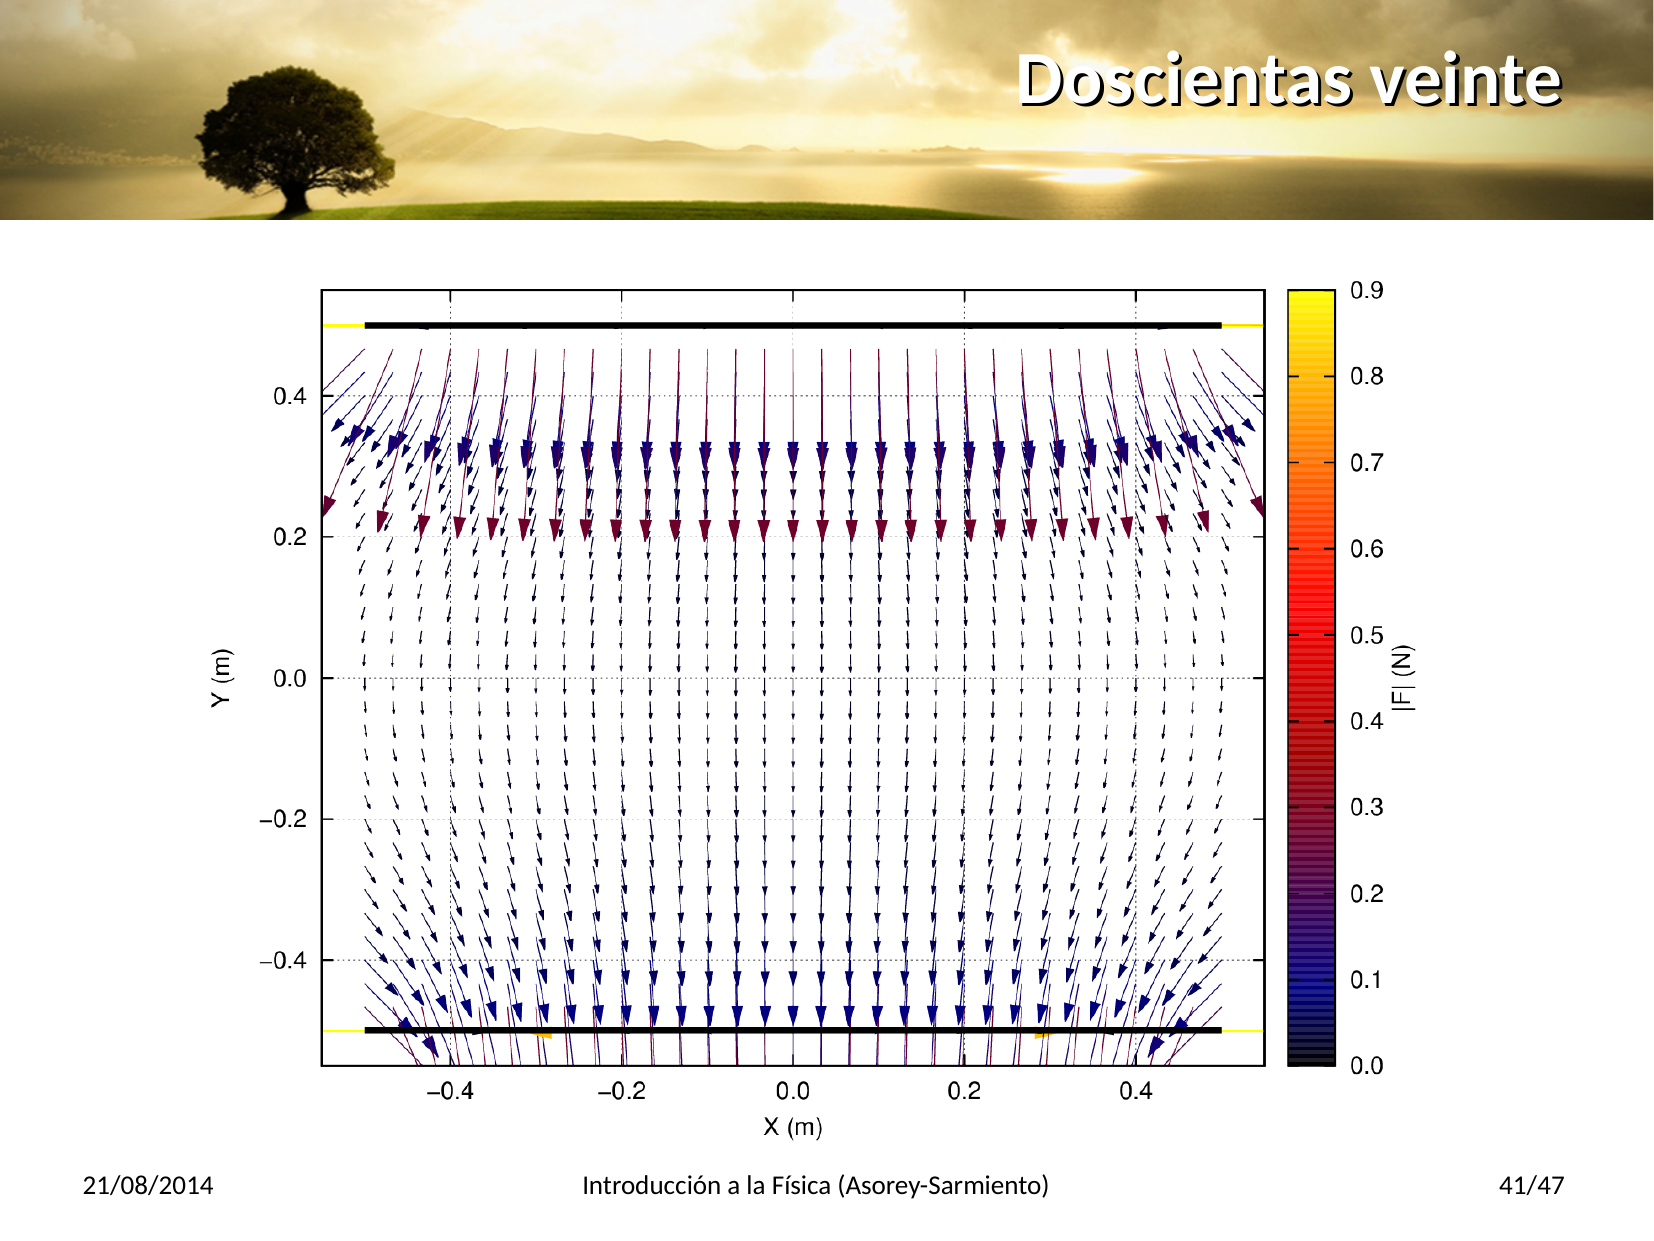

# Doscientas veinte
21/08/2014
Introducción a la Física (Asorey-Sarmiento)
41